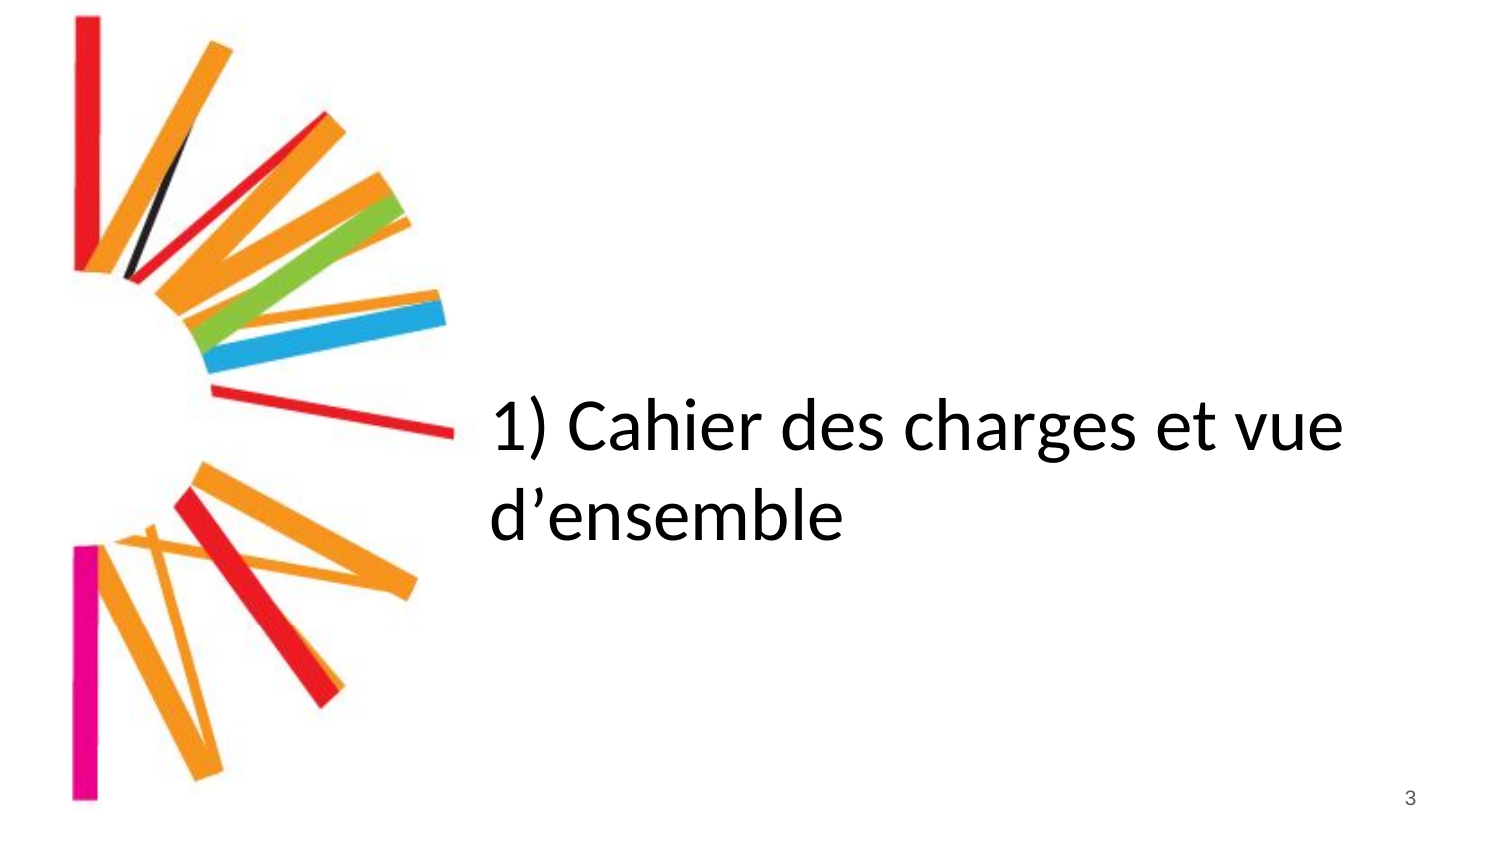

1) Cahier des charges et vue d’ensemble